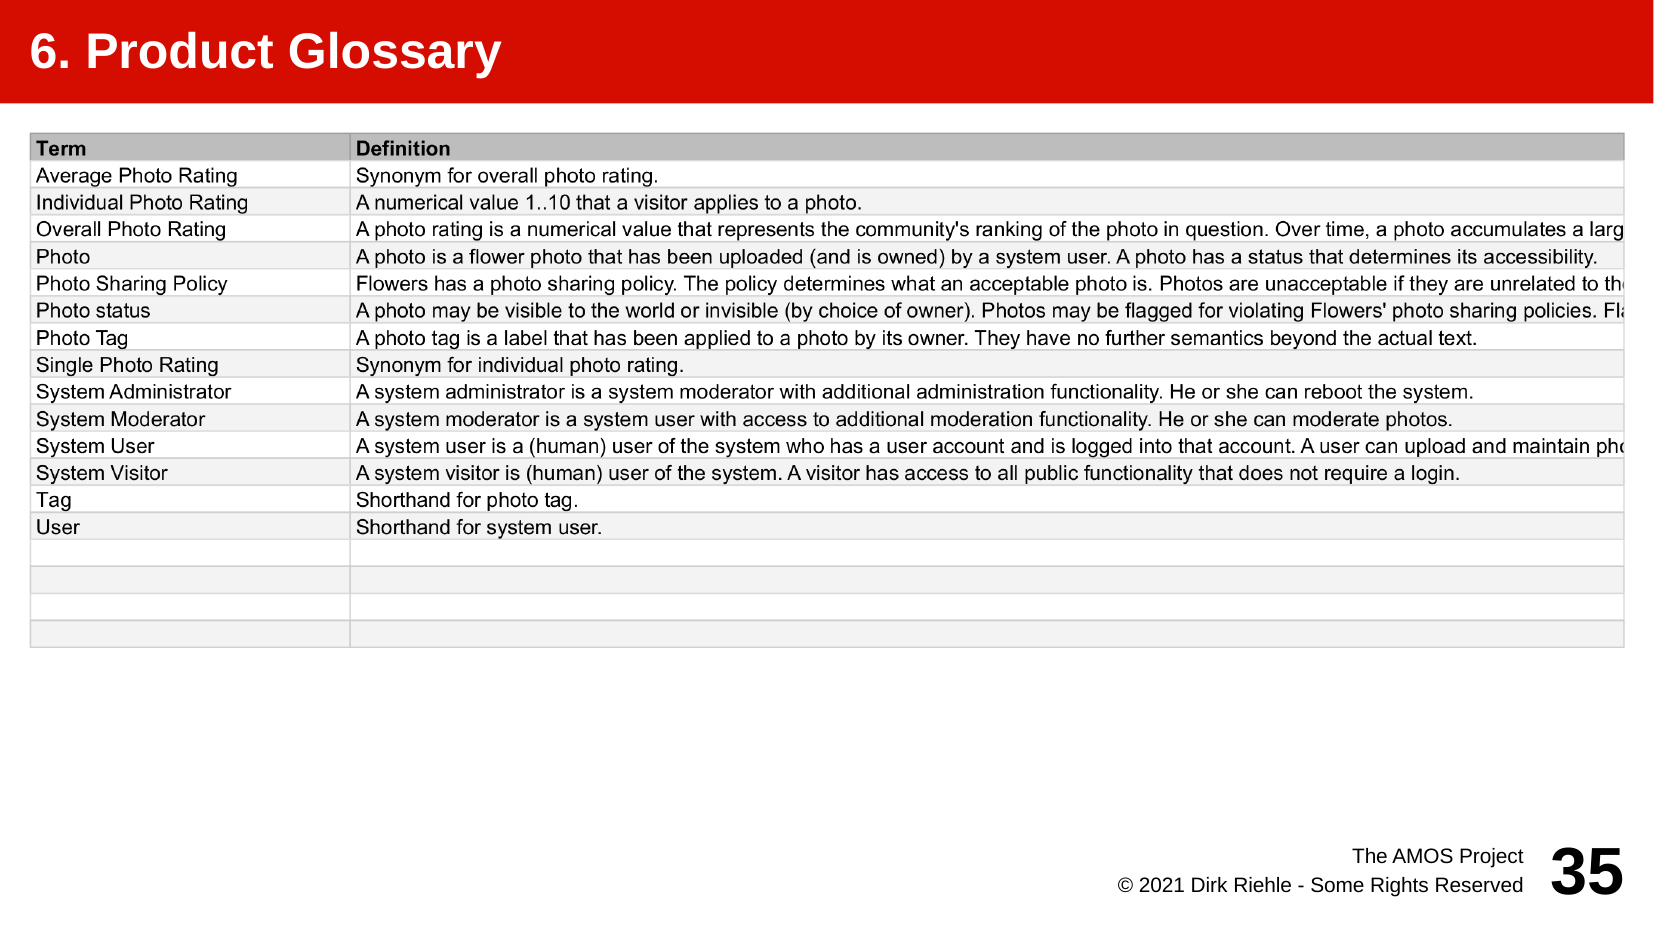

# 6. Product Glossary
The AMOS Project
35
© 2021 Dirk Riehle - Some Rights Reserved